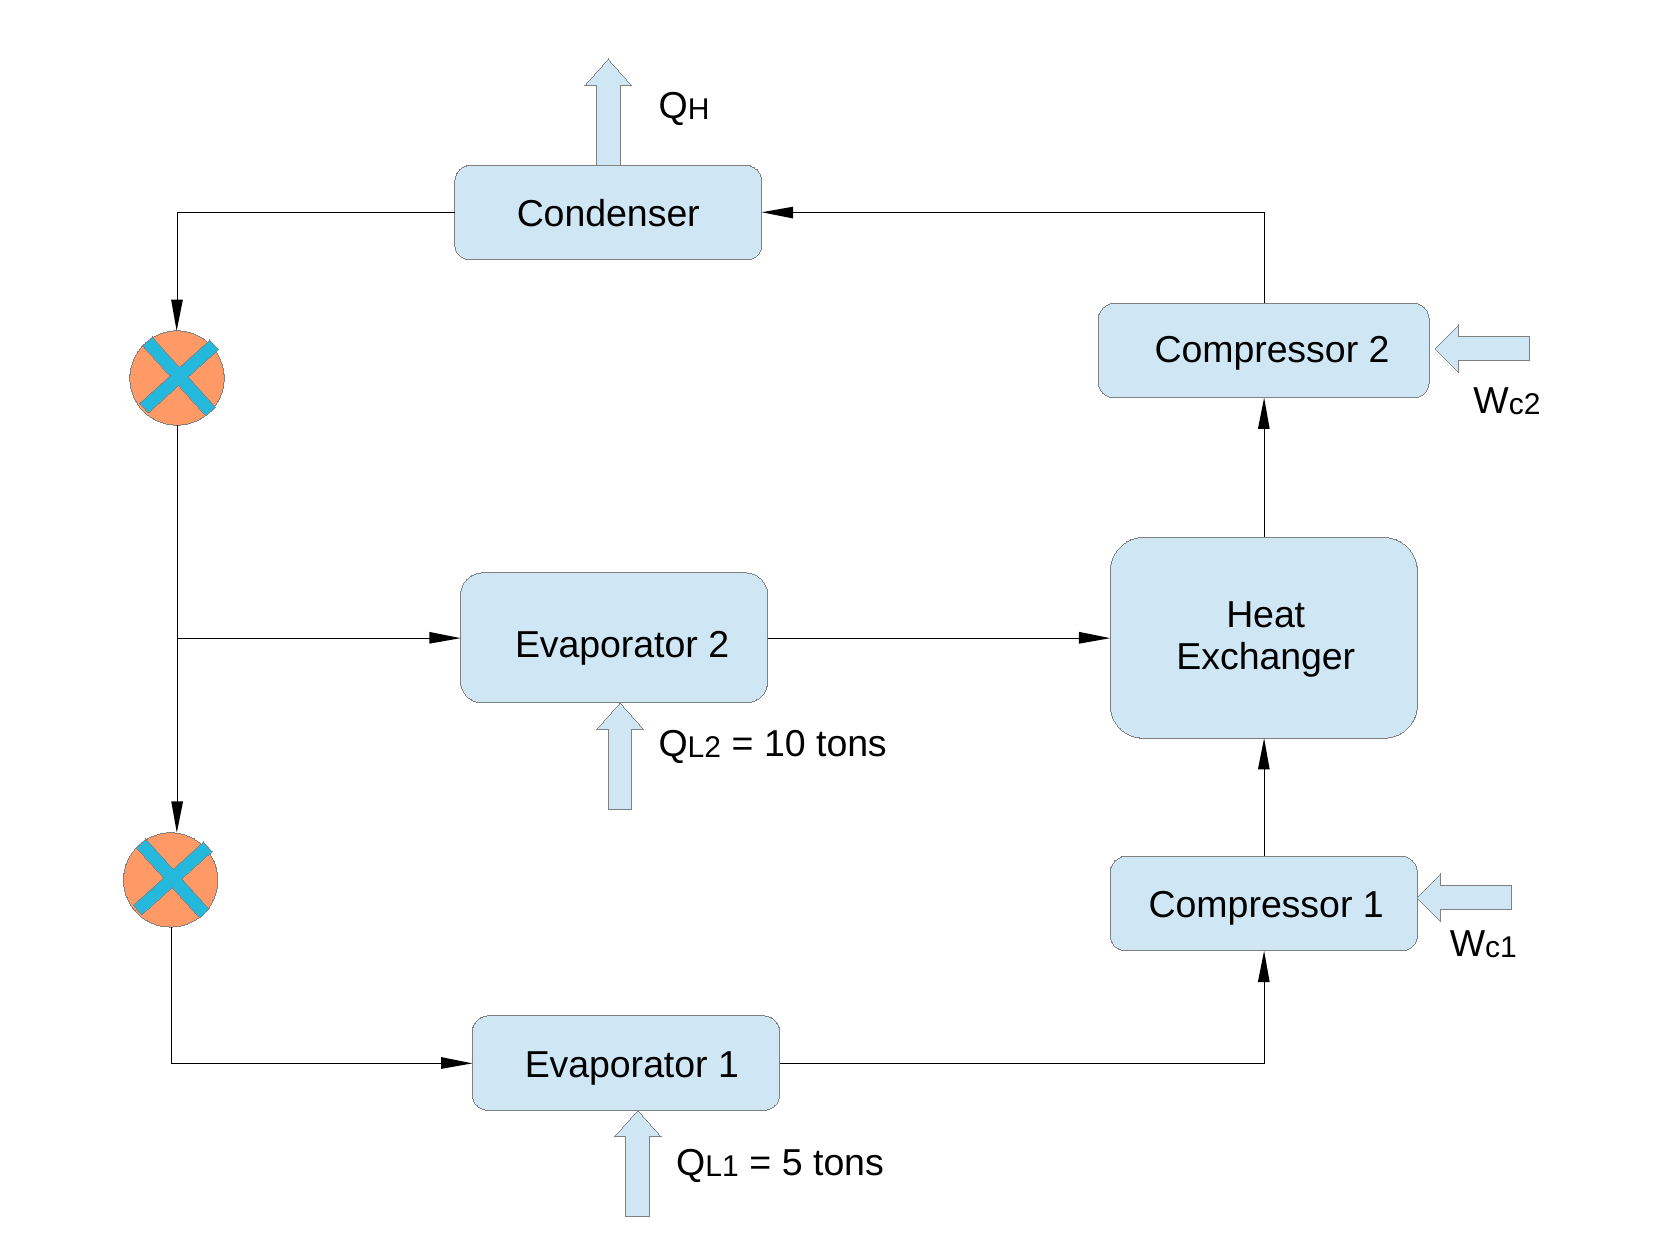

QH
Condenser
Compressor 2
Wc2
Heat
Exchanger
Evaporator 2
QL2 = 10 tons
Compressor 1
Wc1
Evaporator 1
QL1 = 5 tons